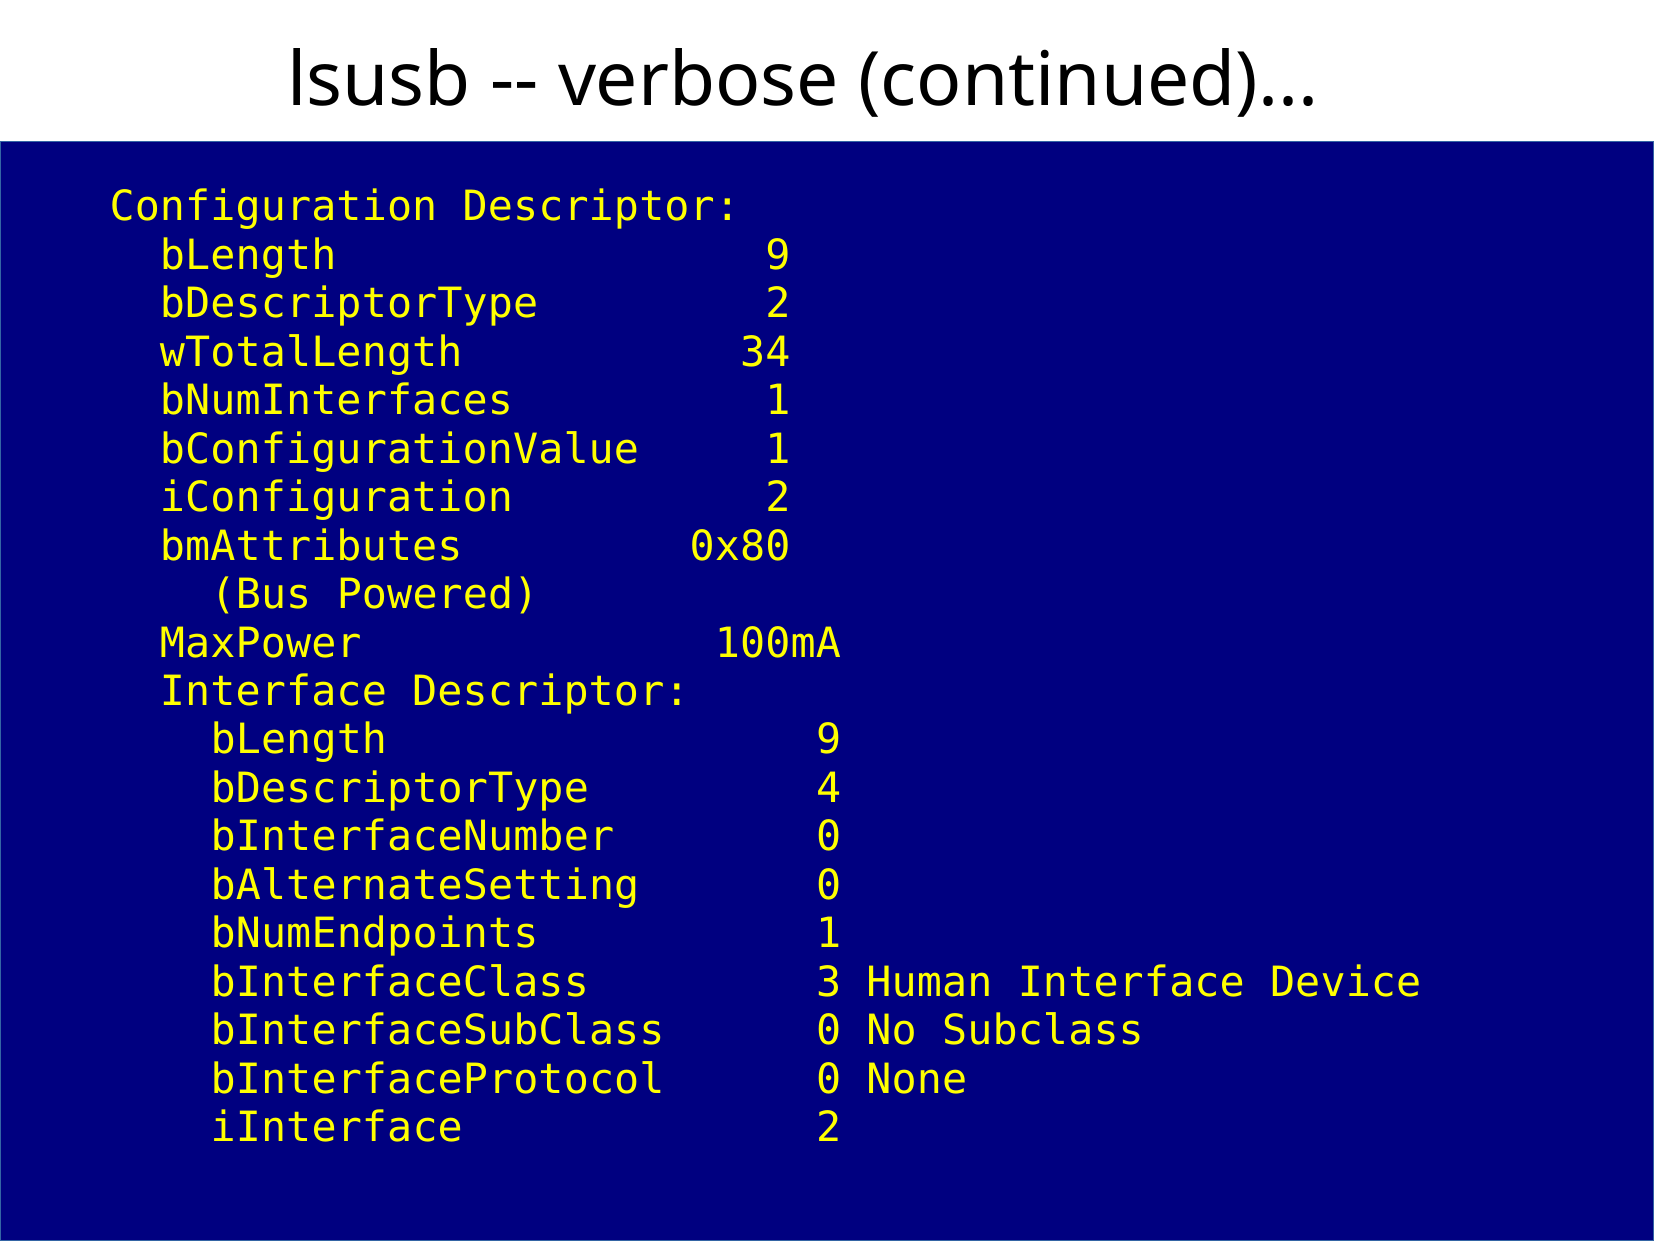

# lsusb -- verbose (continued)...
 Configuration Descriptor:
 bLength 9
 bDescriptorType 2
 wTotalLength 34
 bNumInterfaces 1
 bConfigurationValue 1
 iConfiguration 2
 bmAttributes 0x80
 (Bus Powered)
 MaxPower 100mA
 Interface Descriptor:
 bLength 9
 bDescriptorType 4
 bInterfaceNumber 0
 bAlternateSetting 0
 bNumEndpoints 1
 bInterfaceClass 3 Human Interface Device
 bInterfaceSubClass 0 No Subclass
 bInterfaceProtocol 0 None
 iInterface 2